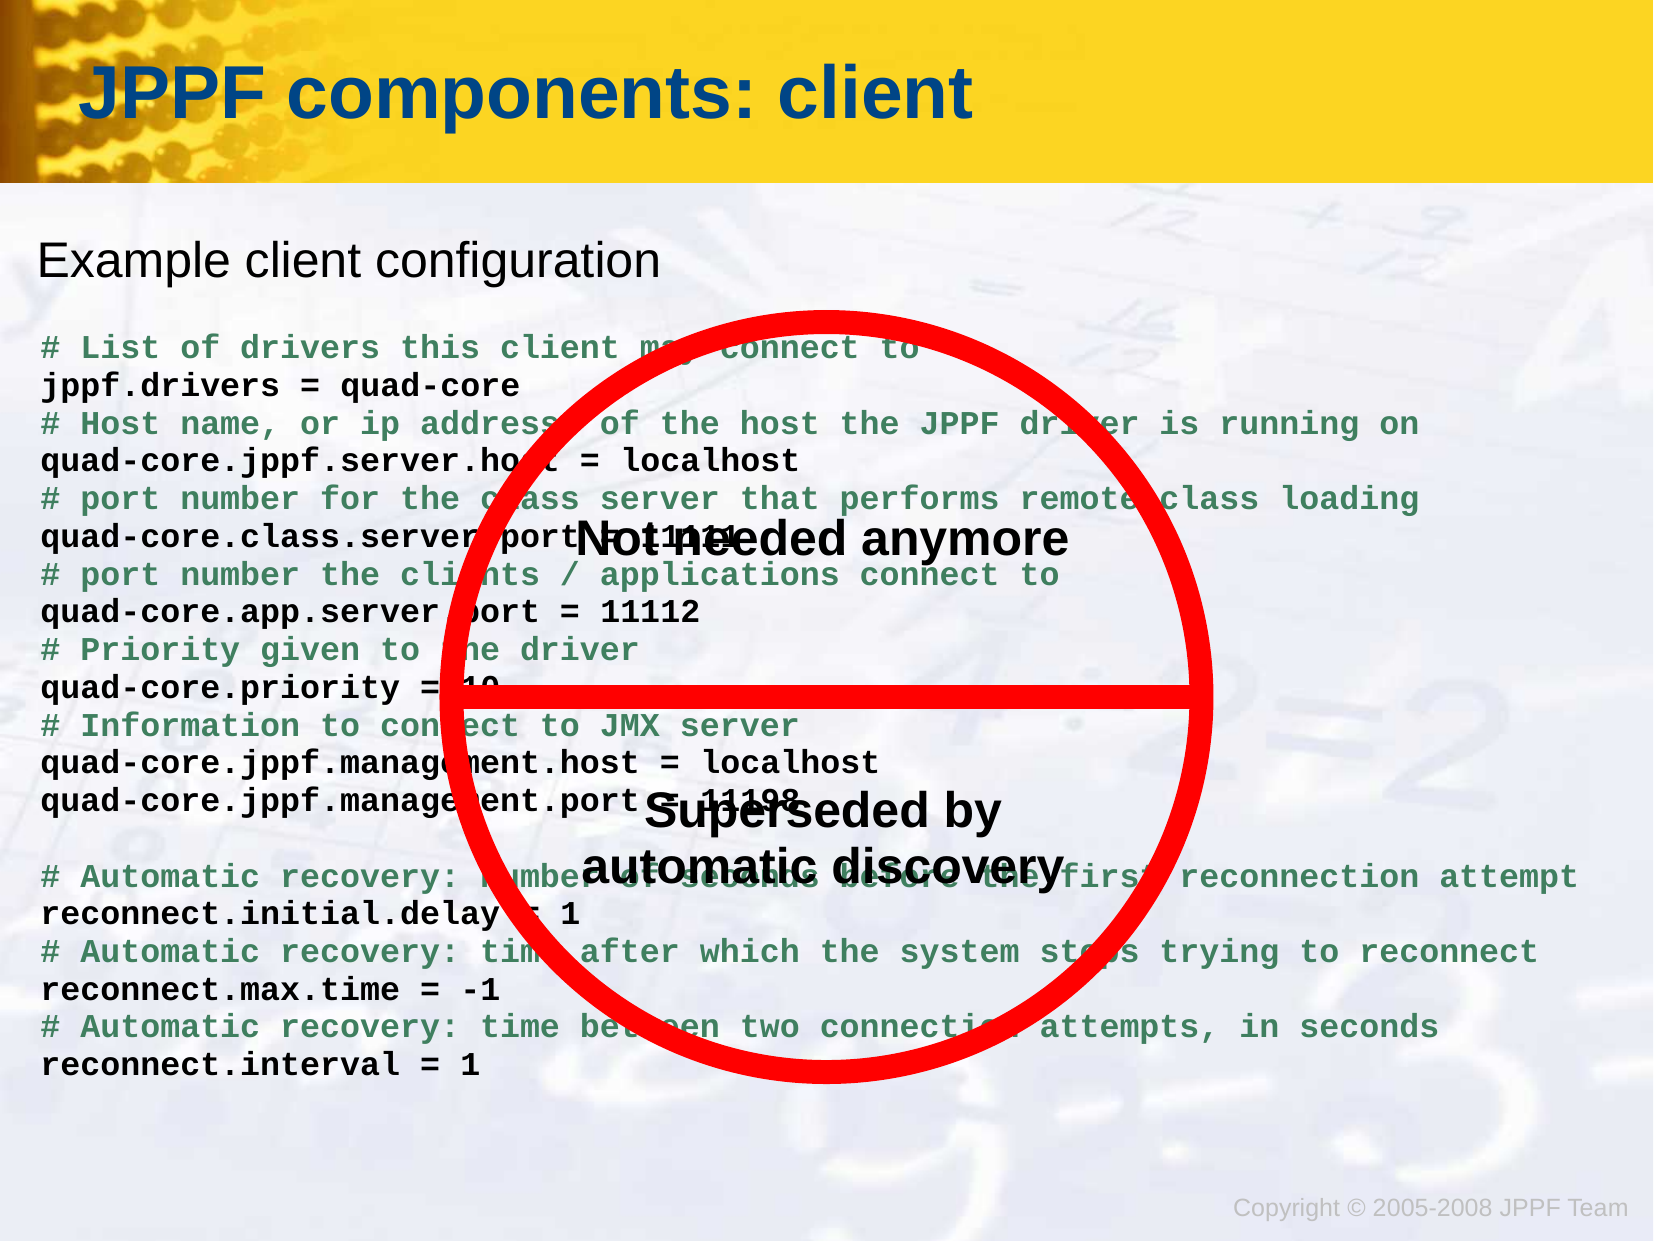

# JPPF components: client
Example client configuration
# List of drivers this client may connect to
jppf.drivers = quad-core
# Host name, or ip address, of the host the JPPF driver is running on
quad-core.jppf.server.host = localhost
# port number for the class server that performs remote class loading
quad-core.class.server.port = 11111
# port number the clients / applications connect to
quad-core.app.server.port = 11112
# Priority given to the driver
quad-core.priority = 10
# Information to connect to JMX server
quad-core.jppf.management.host = localhost
quad-core.jppf.management.port = 11198
# Automatic recovery: number of seconds before the first reconnection attempt
reconnect.initial.delay = 1
# Automatic recovery: time after which the system stops trying to reconnect
reconnect.max.time = -1
# Automatic recovery: time between two connection attempts, in seconds
reconnect.interval = 1
Not needed anymore
Superseded by automatic discovery